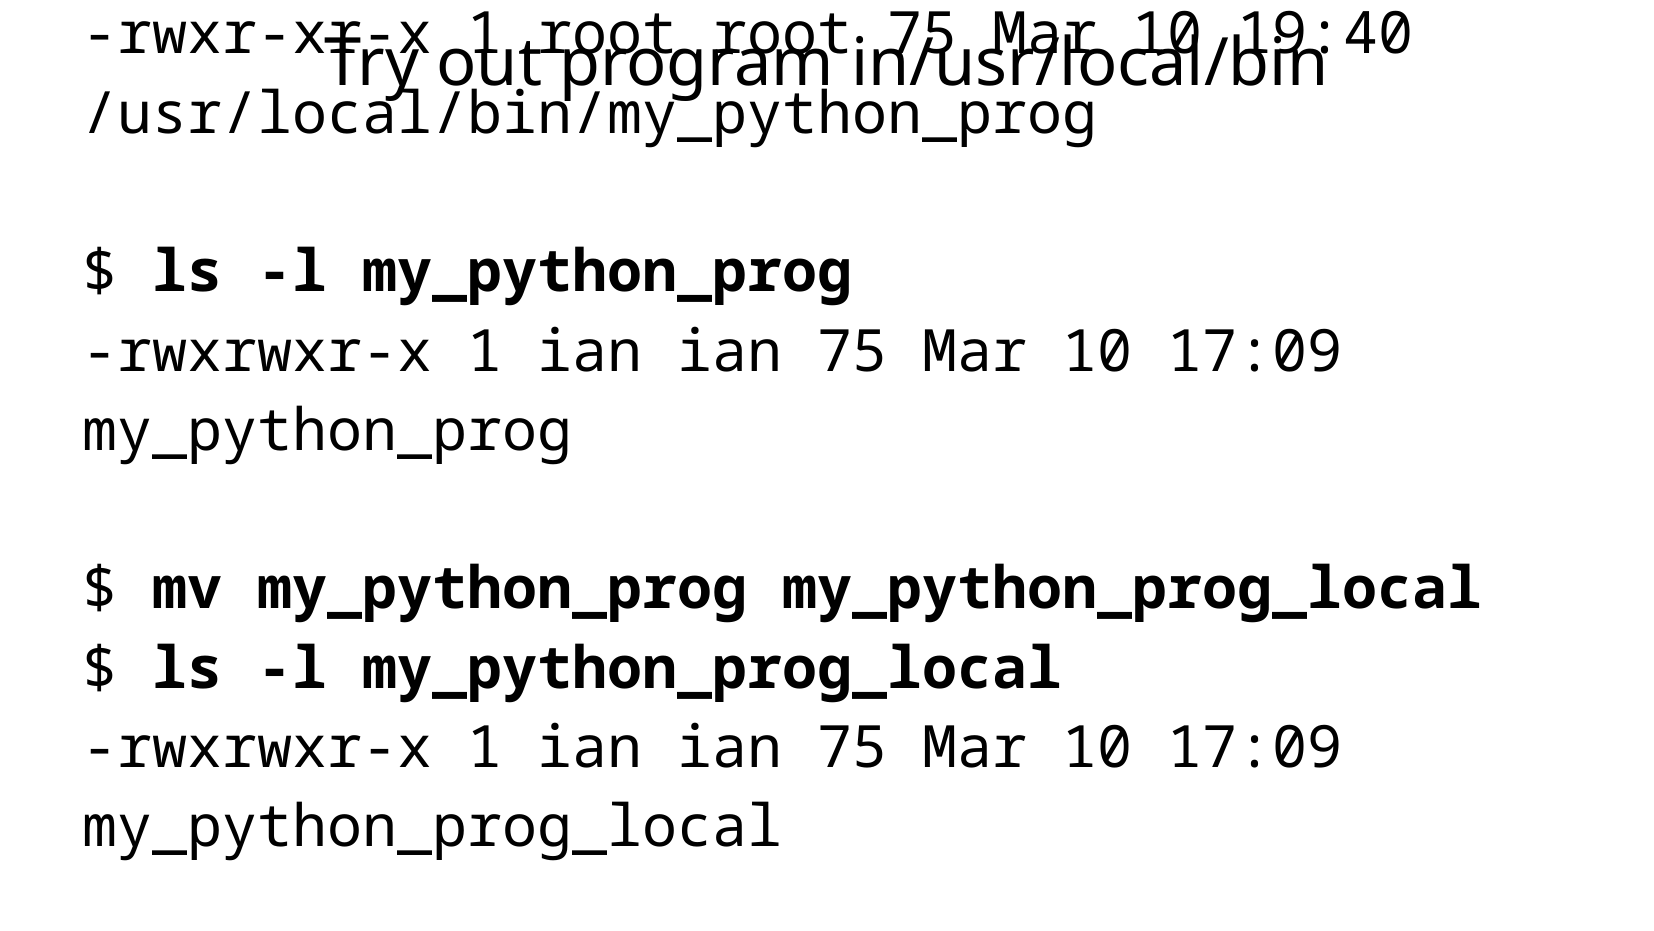

$ ls -l /usr/local/bin/my_python_prog
-rwxr-xr-x 1 root root 75 Mar 10 19:40 /usr/local/bin/my_python_prog
$ ls -l my_python_prog
-rwxrwxr-x 1 ian ian 75 Mar 10 17:09 my_python_prog
$ mv my_python_prog my_python_prog_local
$ ls -l my_python_prog_local
-rwxrwxr-x 1 ian ian 75 Mar 10 17:09 my_python_prog_local
$ my_python_prog
my_python_prog prints out this message
# Try out program in/usr/local/bin